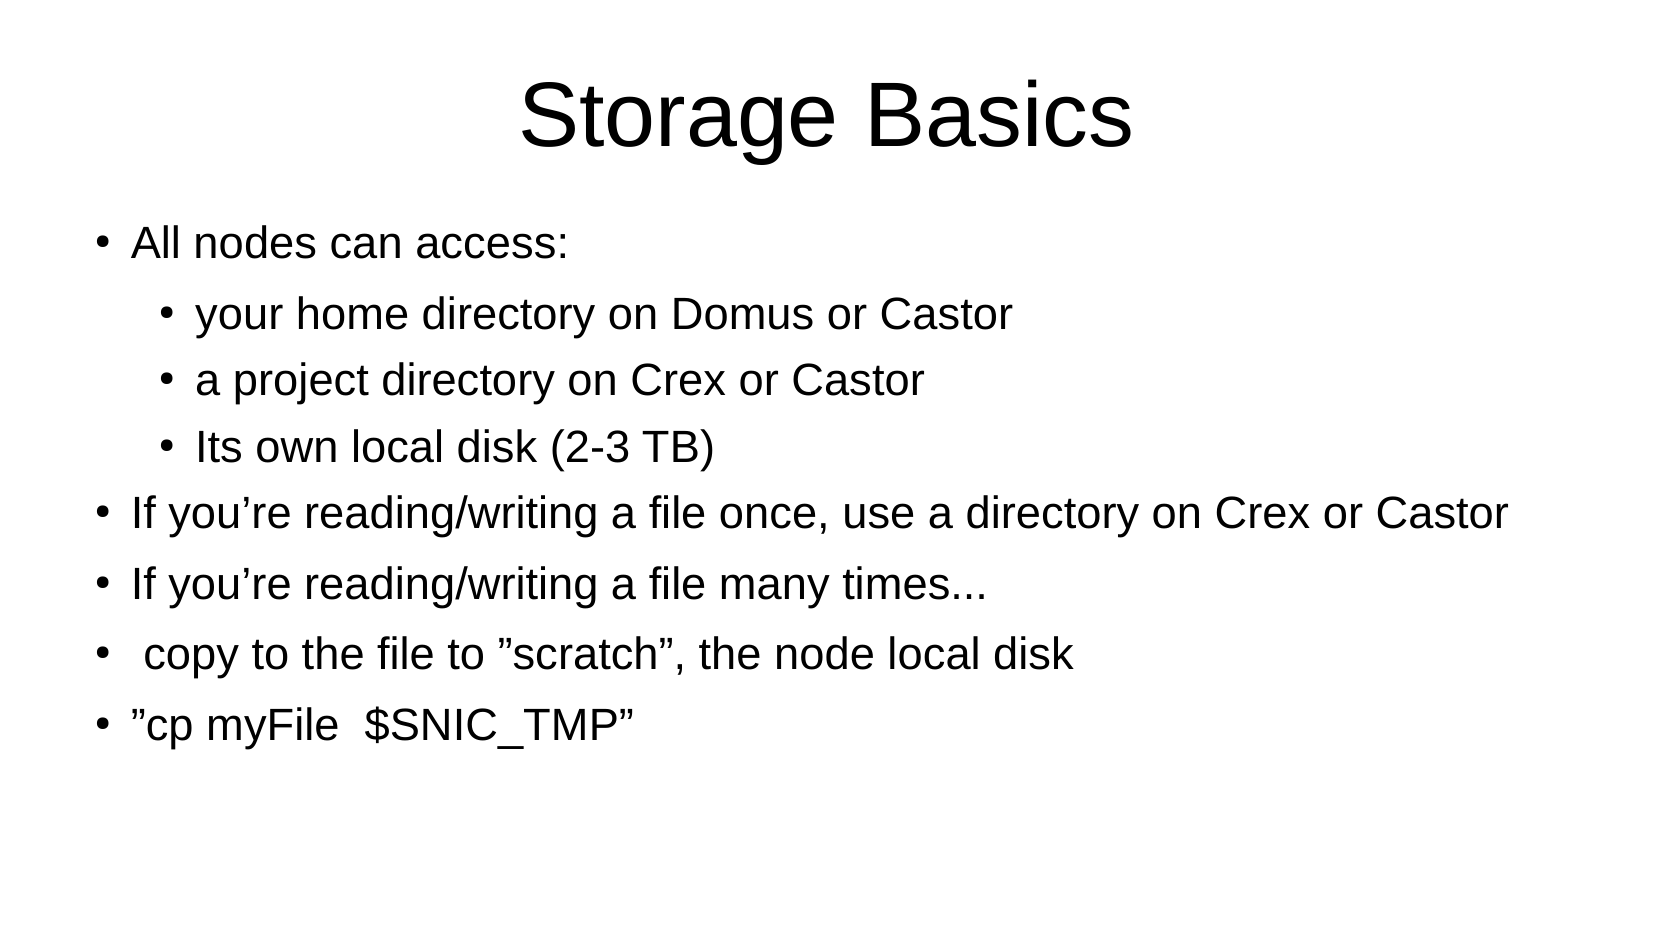

# Storage Basics
All nodes can access:
your home directory on Domus or Castor
a project directory on Crex or Castor
Its own local disk (2-3 TB)
If you’re reading/writing a file once, use a directory on Crex or Castor
If you’re reading/writing a file many times...
 copy to the file to ”scratch”, the node local disk
”cp myFile $SNIC_TMP”